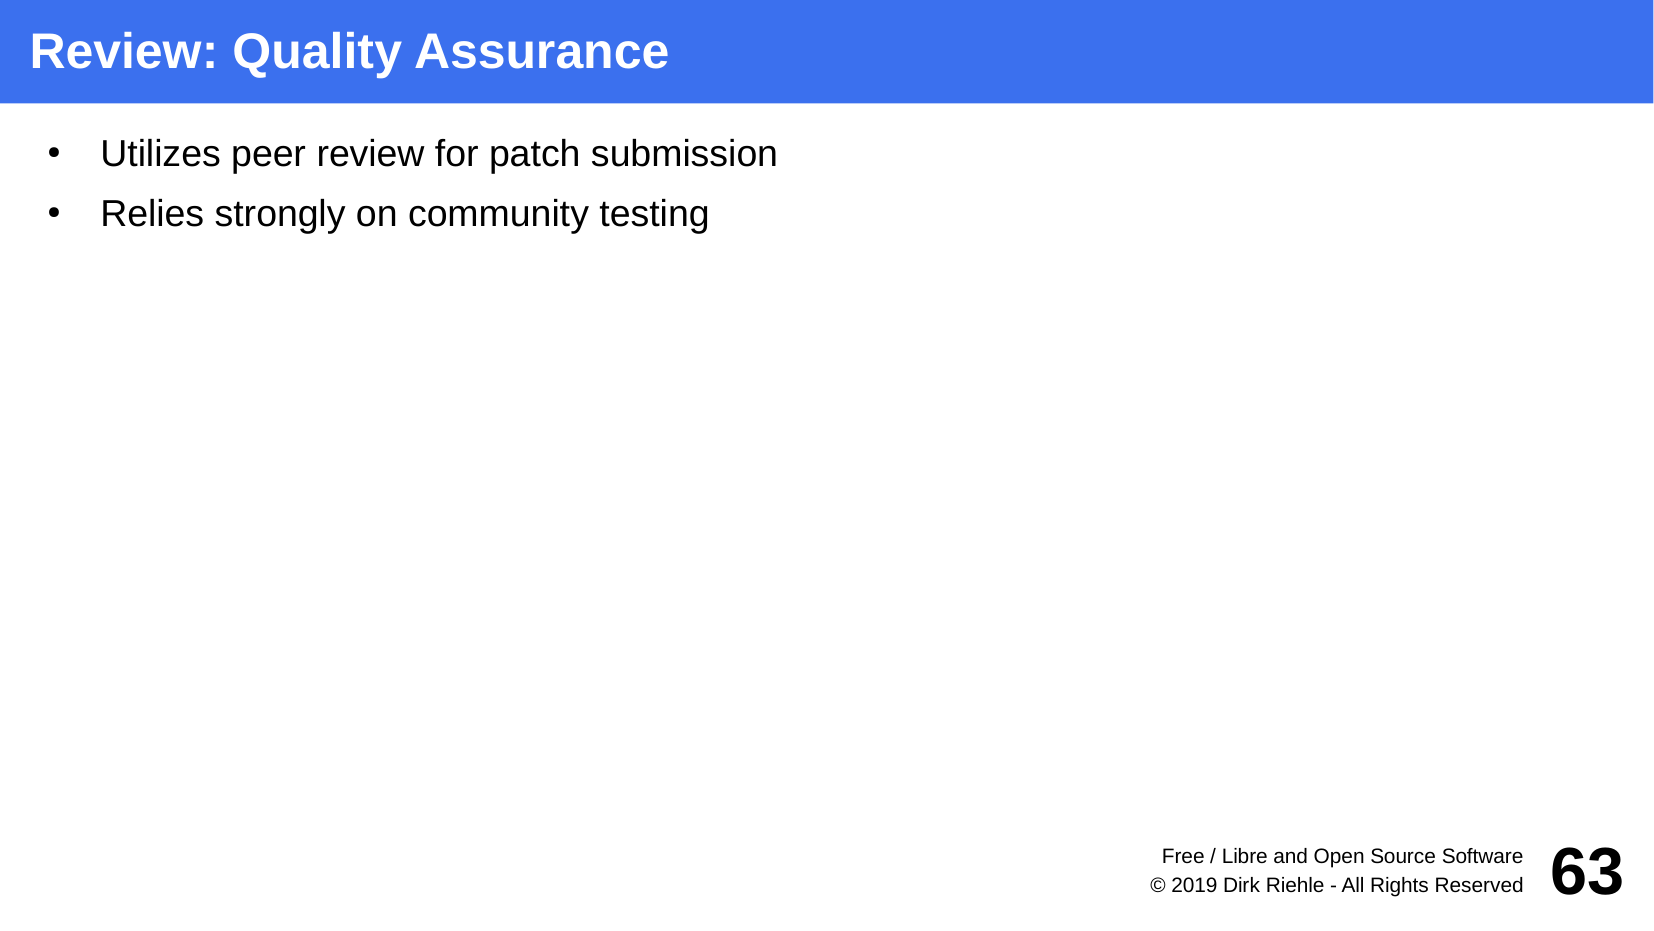

# Review: Quality Assurance
Utilizes peer review for patch submission
Relies strongly on community testing
Free / Libre and Open Source Software
63
© 2019 Dirk Riehle - All Rights Reserved